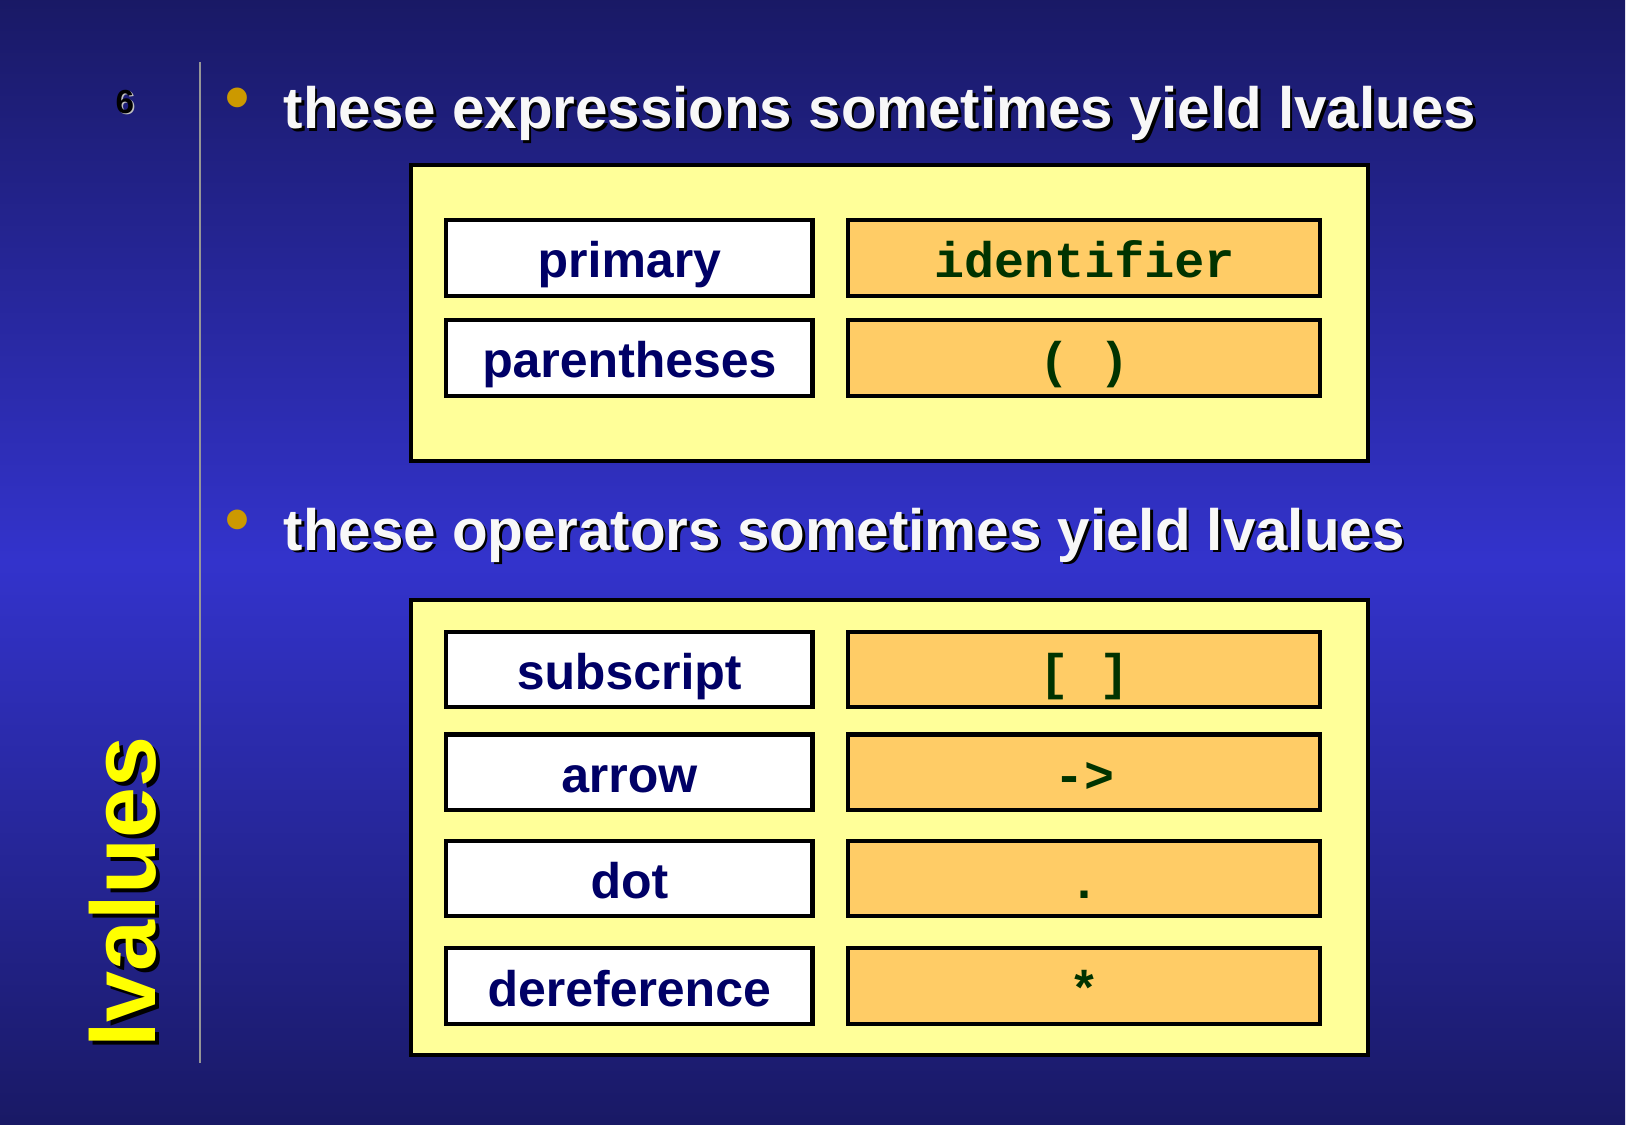

6
these expressions sometimes yield lvalues
these operators sometimes yield lvalues
primary
identifier
parentheses
( )
# lvalues
subscript
[ ]
arrow
->
dot
.
dereference
*